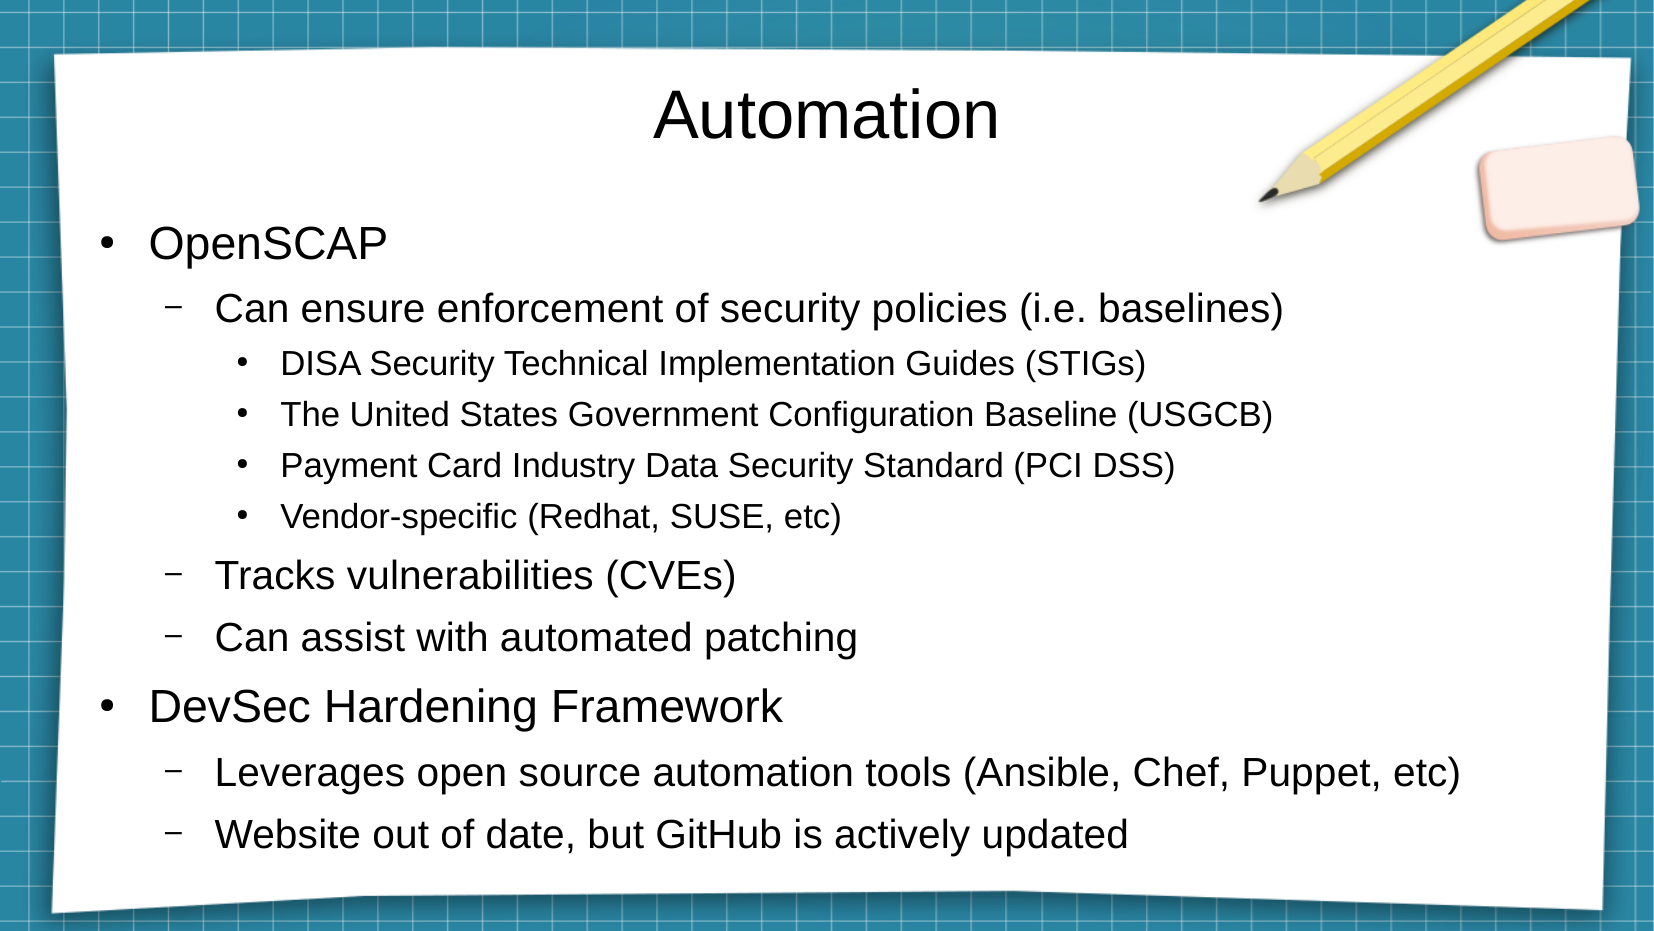

# Automation
OpenSCAP
Can ensure enforcement of security policies (i.e. baselines)
DISA Security Technical Implementation Guides (STIGs)
The United States Government Configuration Baseline (USGCB)
Payment Card Industry Data Security Standard (PCI DSS)
Vendor-specific (Redhat, SUSE, etc)
Tracks vulnerabilities (CVEs)
Can assist with automated patching
DevSec Hardening Framework
Leverages open source automation tools (Ansible, Chef, Puppet, etc)
Website out of date, but GitHub is actively updated